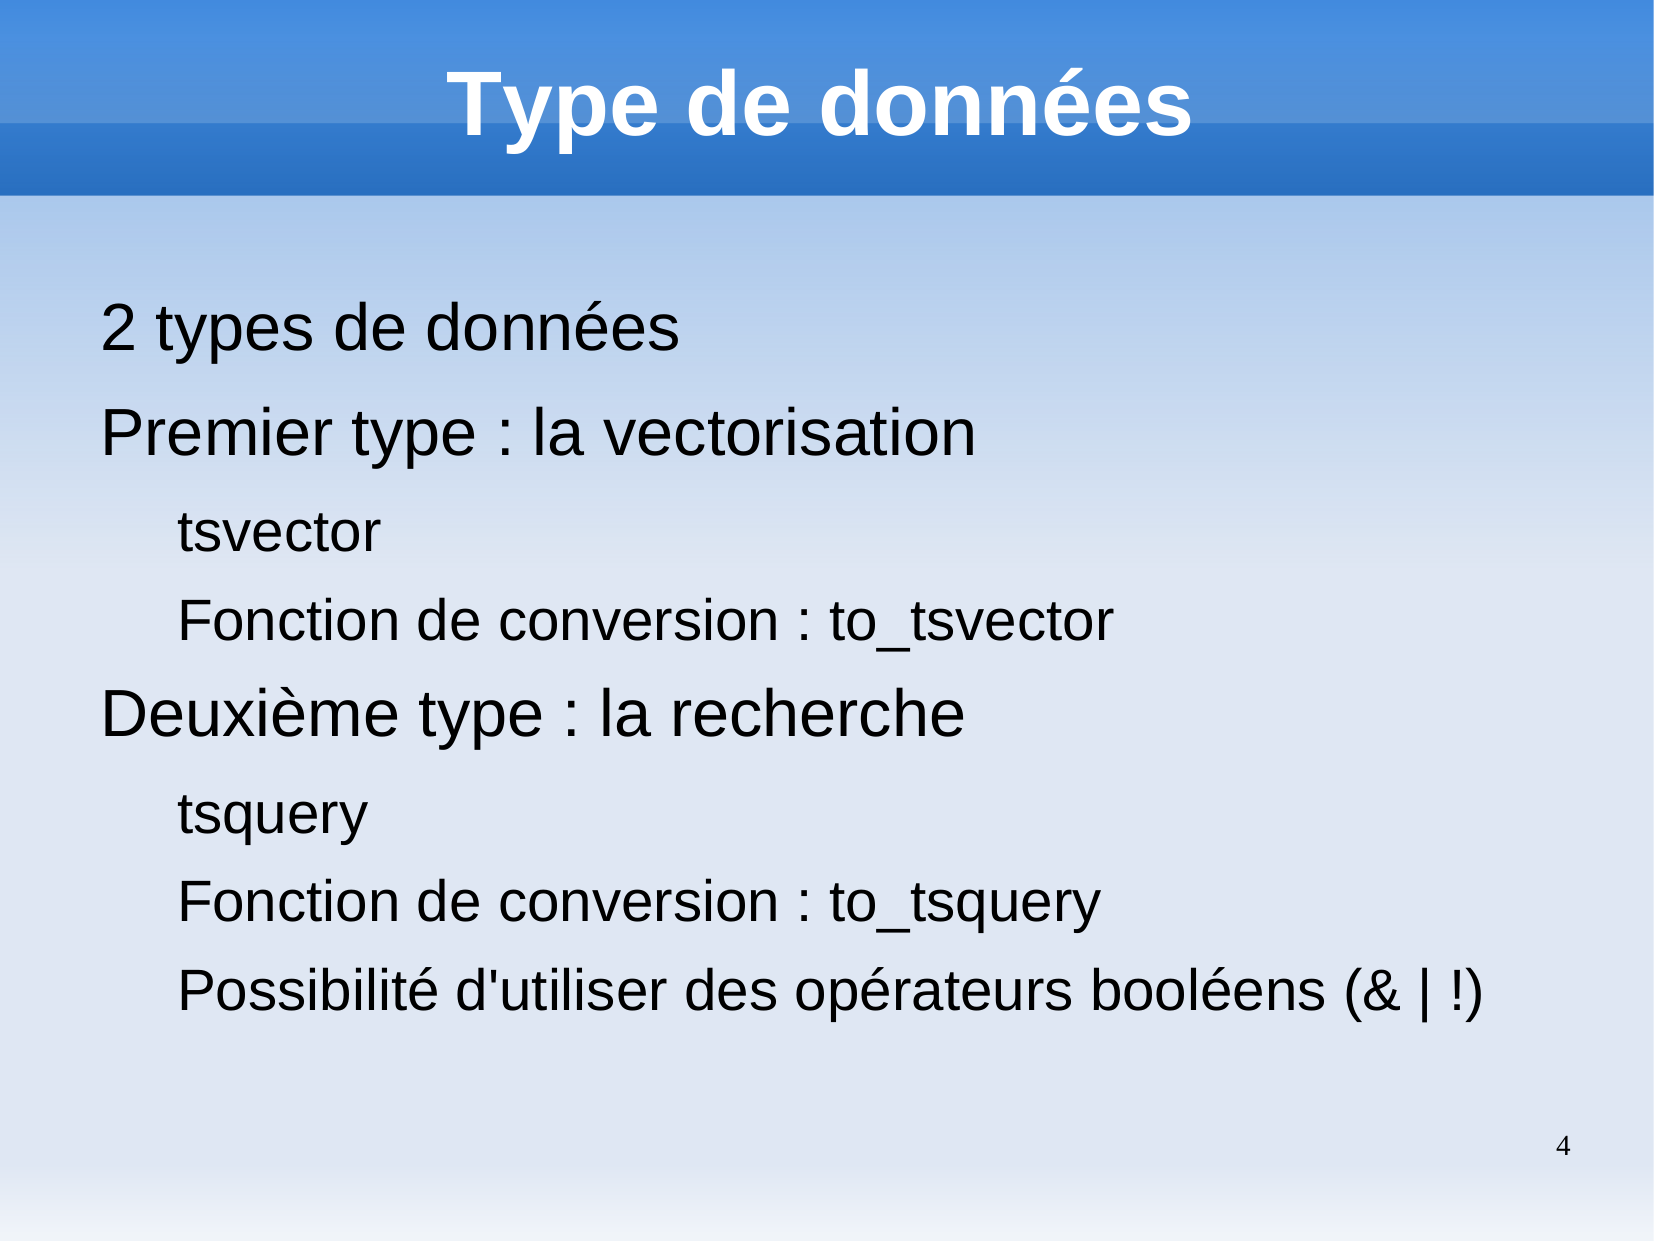

# Type de données
2 types de données
Premier type : la vectorisation
tsvector
Fonction de conversion : to_tsvector
Deuxième type : la recherche
tsquery
Fonction de conversion : to_tsquery
Possibilité d'utiliser des opérateurs booléens (& | !)
4